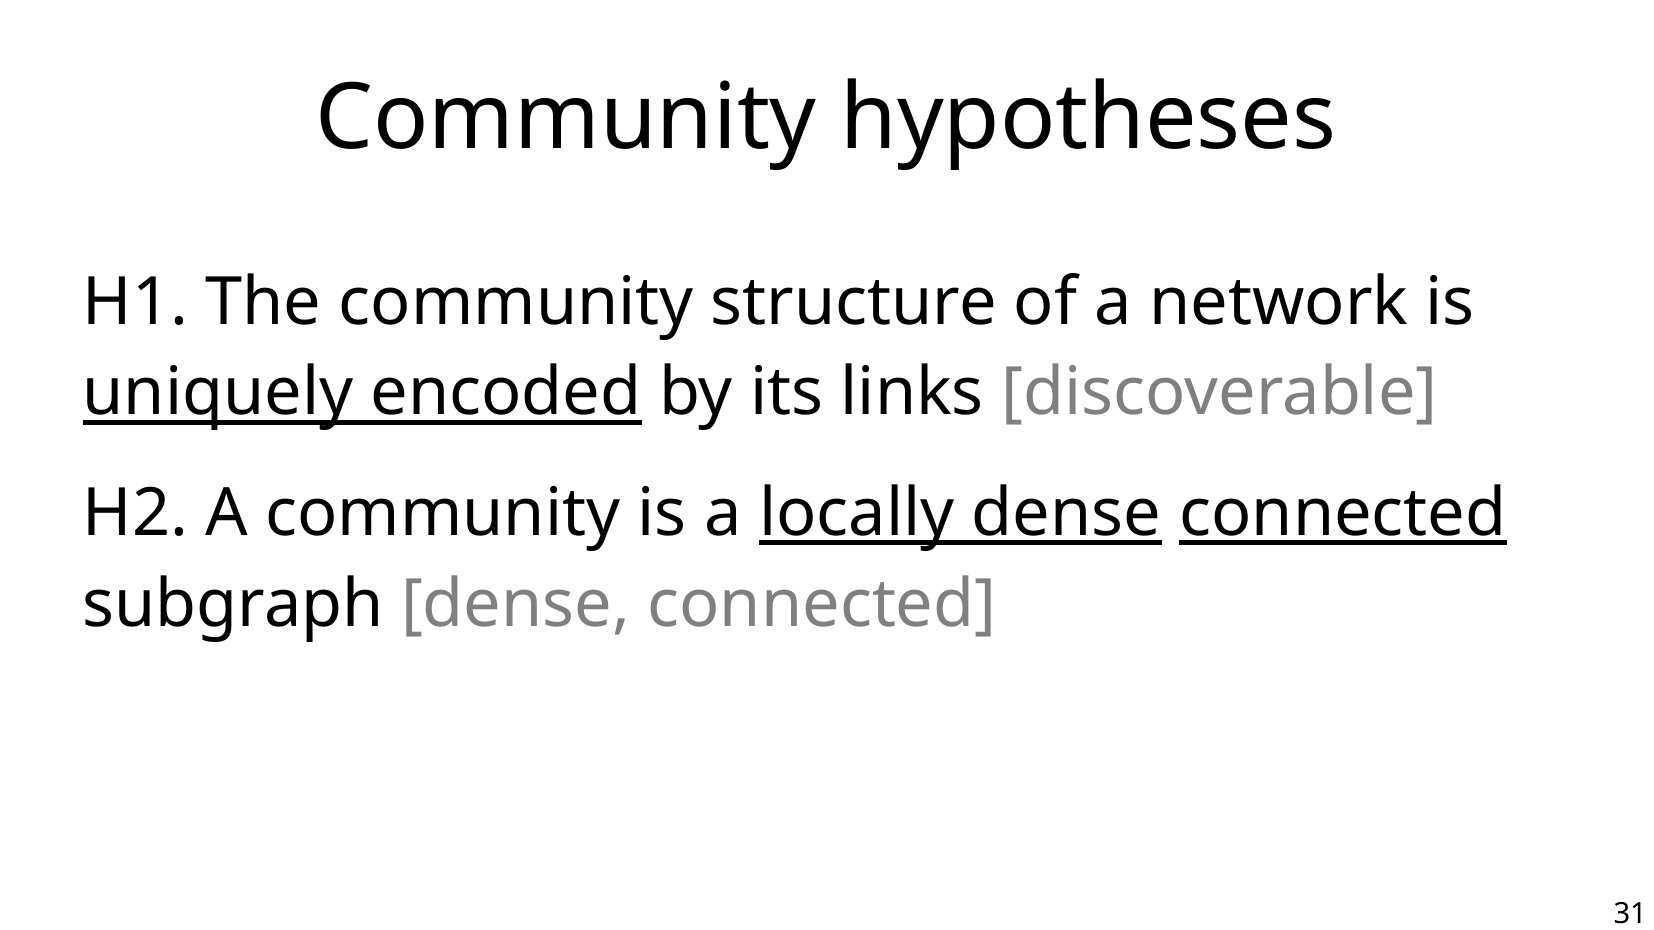

# Community hypotheses
H1. The community structure of a network is uniquely encoded by its links [discoverable]
H2. A community is a locally dense connected subgraph [dense, connected]
31